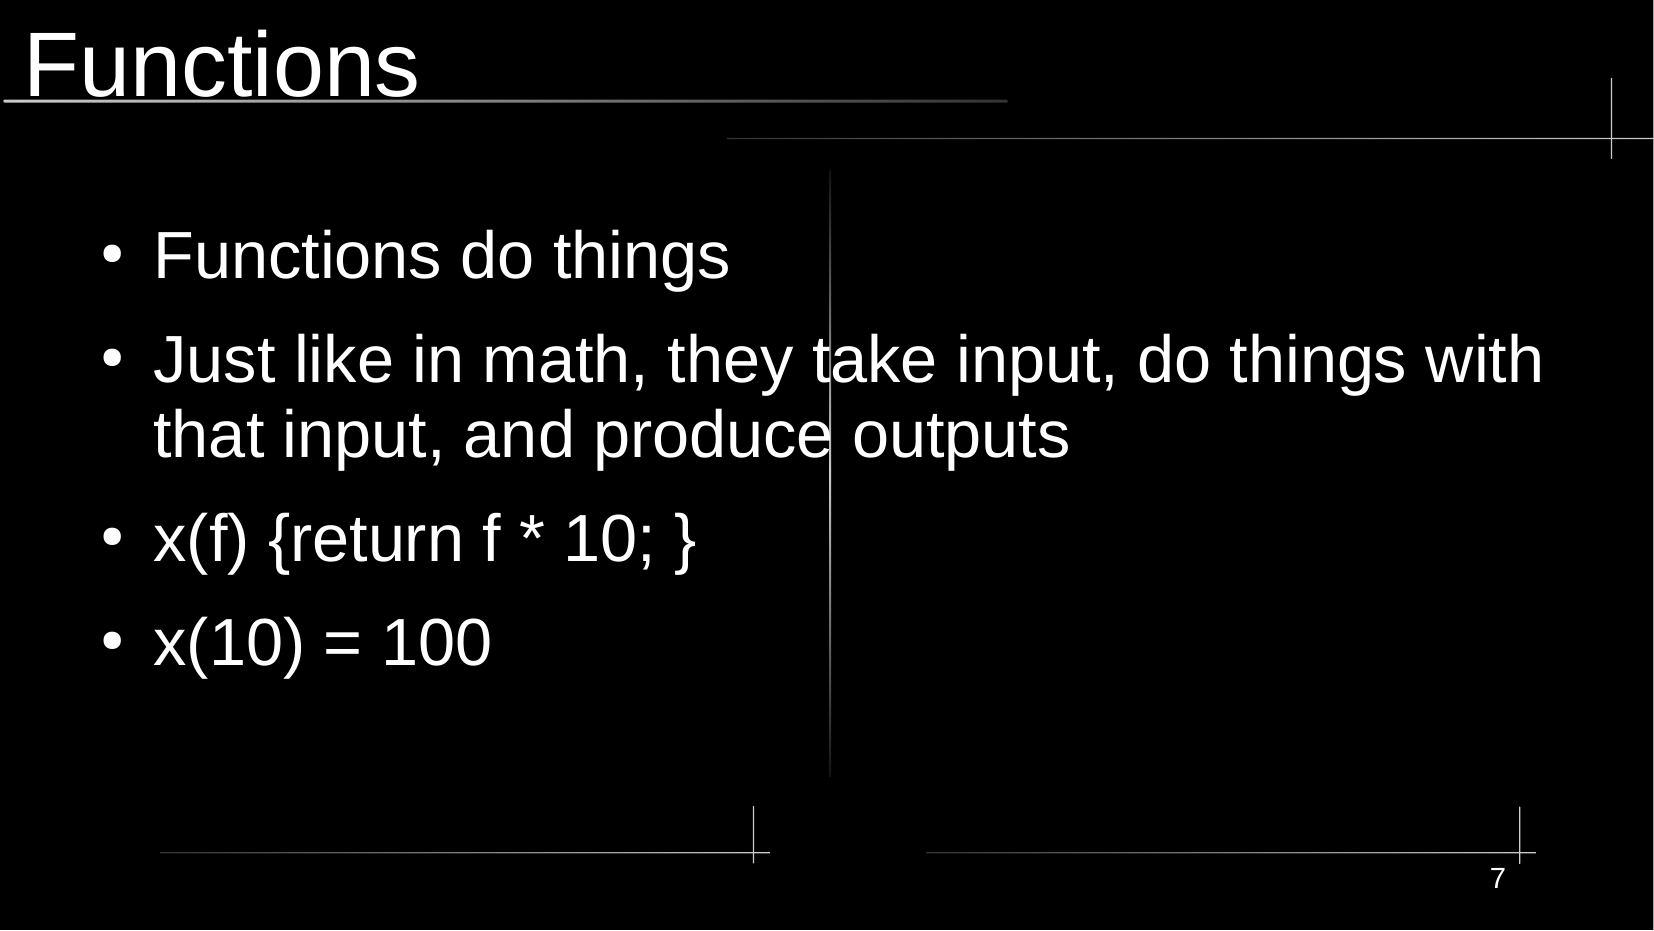

# Functions
Functions do things
Just like in math, they take input, do things with that input, and produce outputs
x(f) {return f * 10; }
x(10) = 100
7